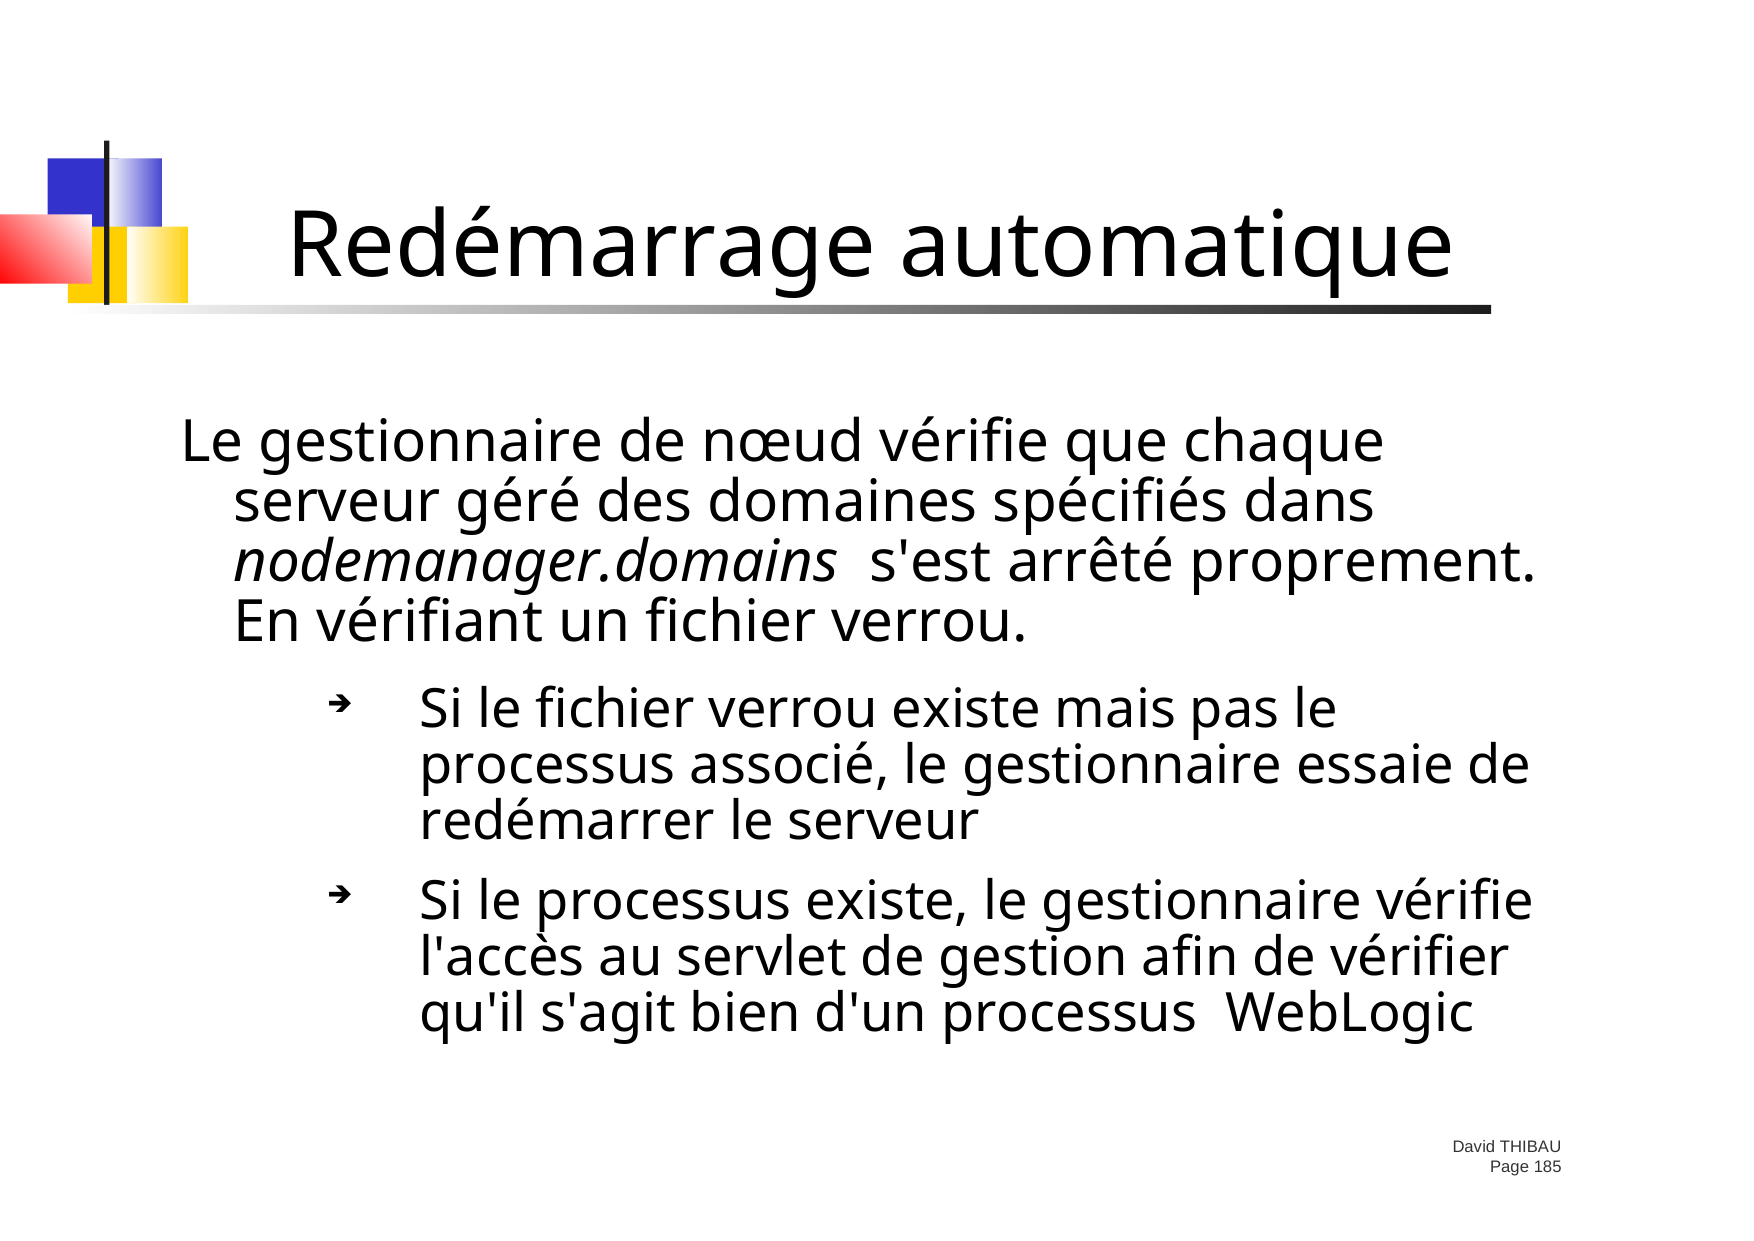

# Redémarrage automatique
Le gestionnaire de nœud vérifie que chaque serveur géré des domaines spécifiés dans nodemanager.domains s'est arrêté proprement. En vérifiant un fichier verrou.
Si le fichier verrou existe mais pas le processus associé, le gestionnaire essaie de redémarrer le serveur
Si le processus existe, le gestionnaire vérifie l'accès au servlet de gestion afin de vérifier qu'il s'agit bien d'un processus WebLogic